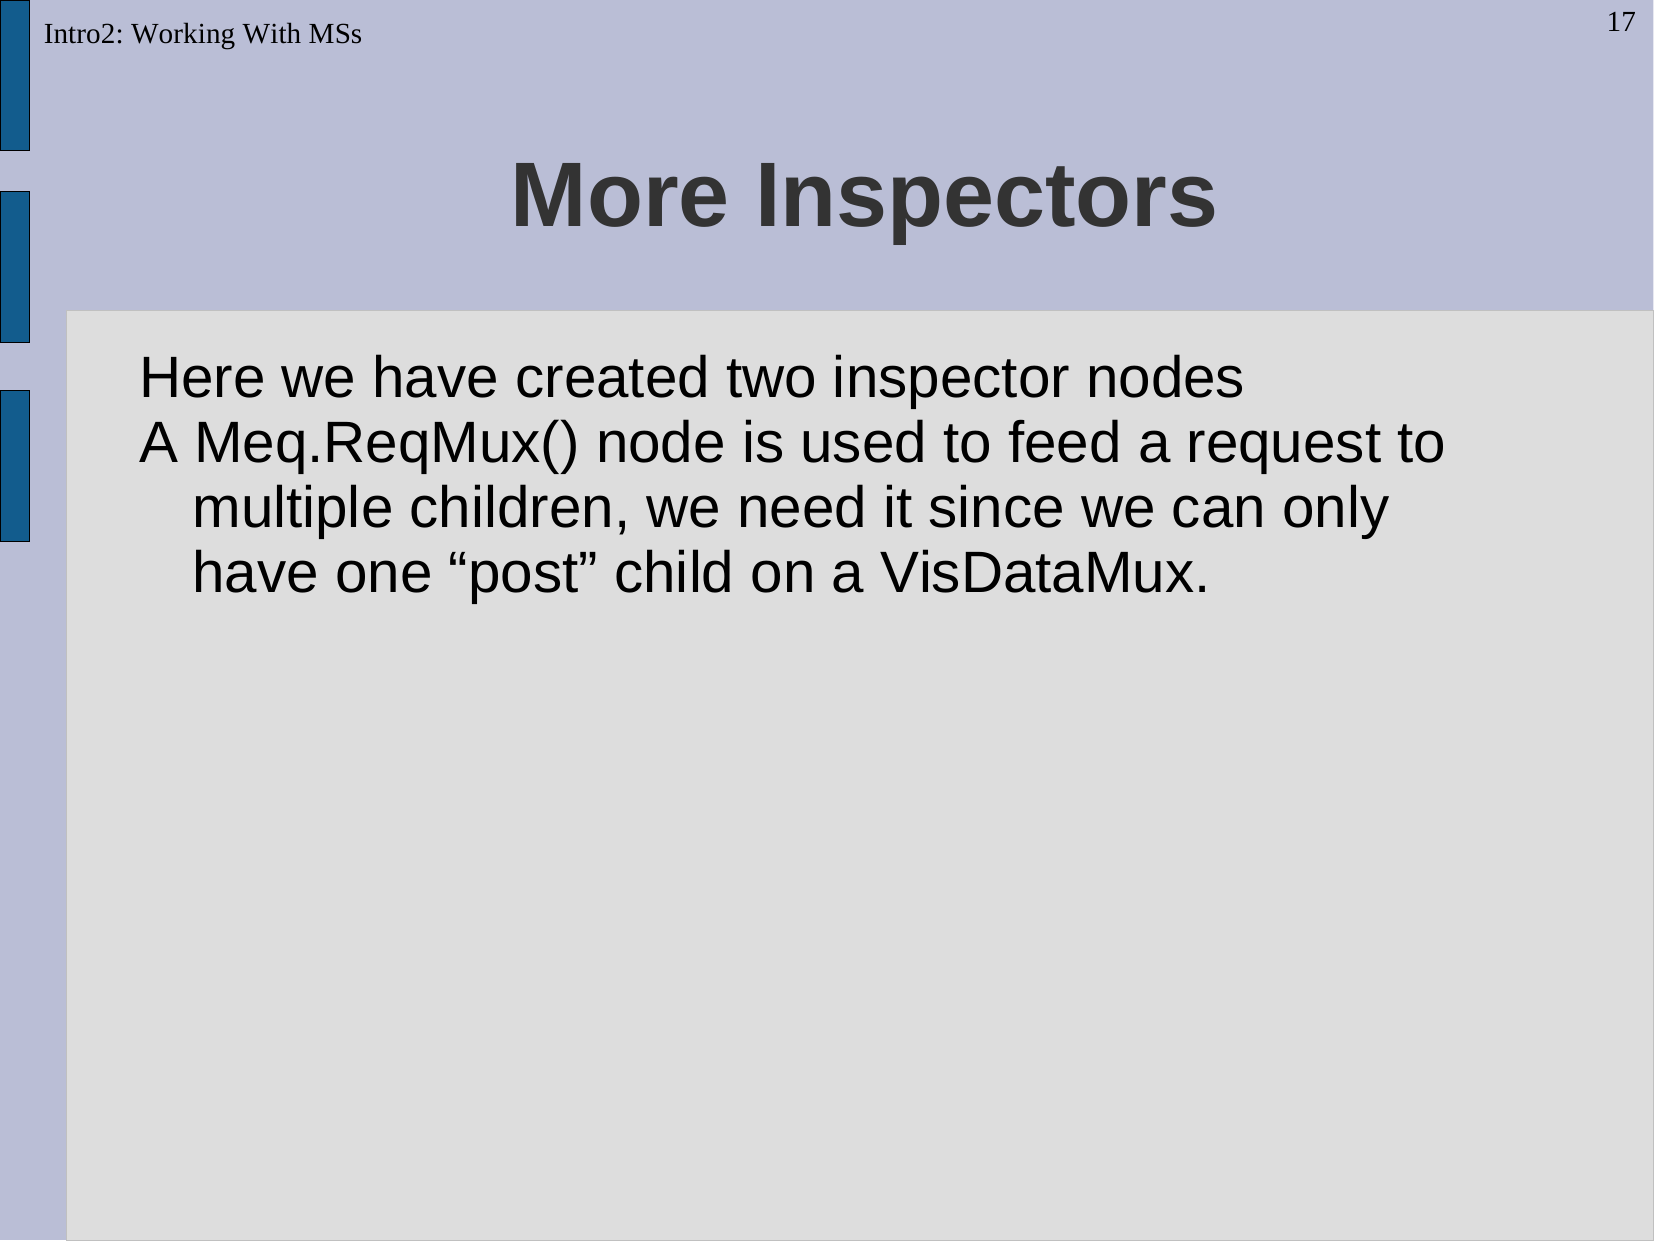

17
Intro2: Working With MSs
# More Inspectors
Here we have created two inspector nodes
A Meq.ReqMux() node is used to feed a request to multiple children, we need it since we can only have one “post” child on a VisDataMux.